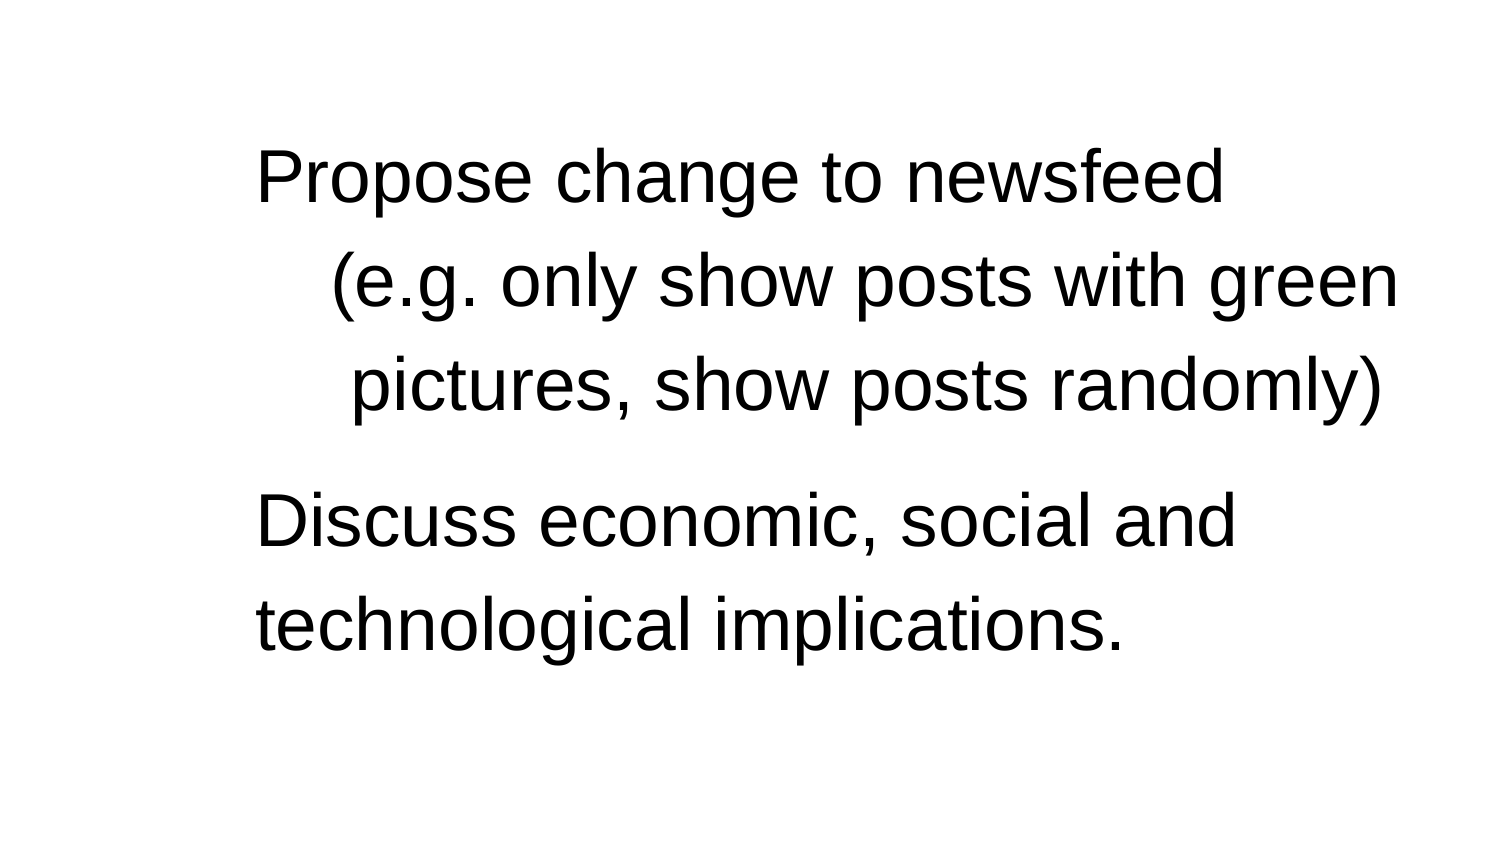

# Propose change to newsfeed (e.g. only show posts with green pictures, show posts randomly)
Discuss economic, social and technological implications.